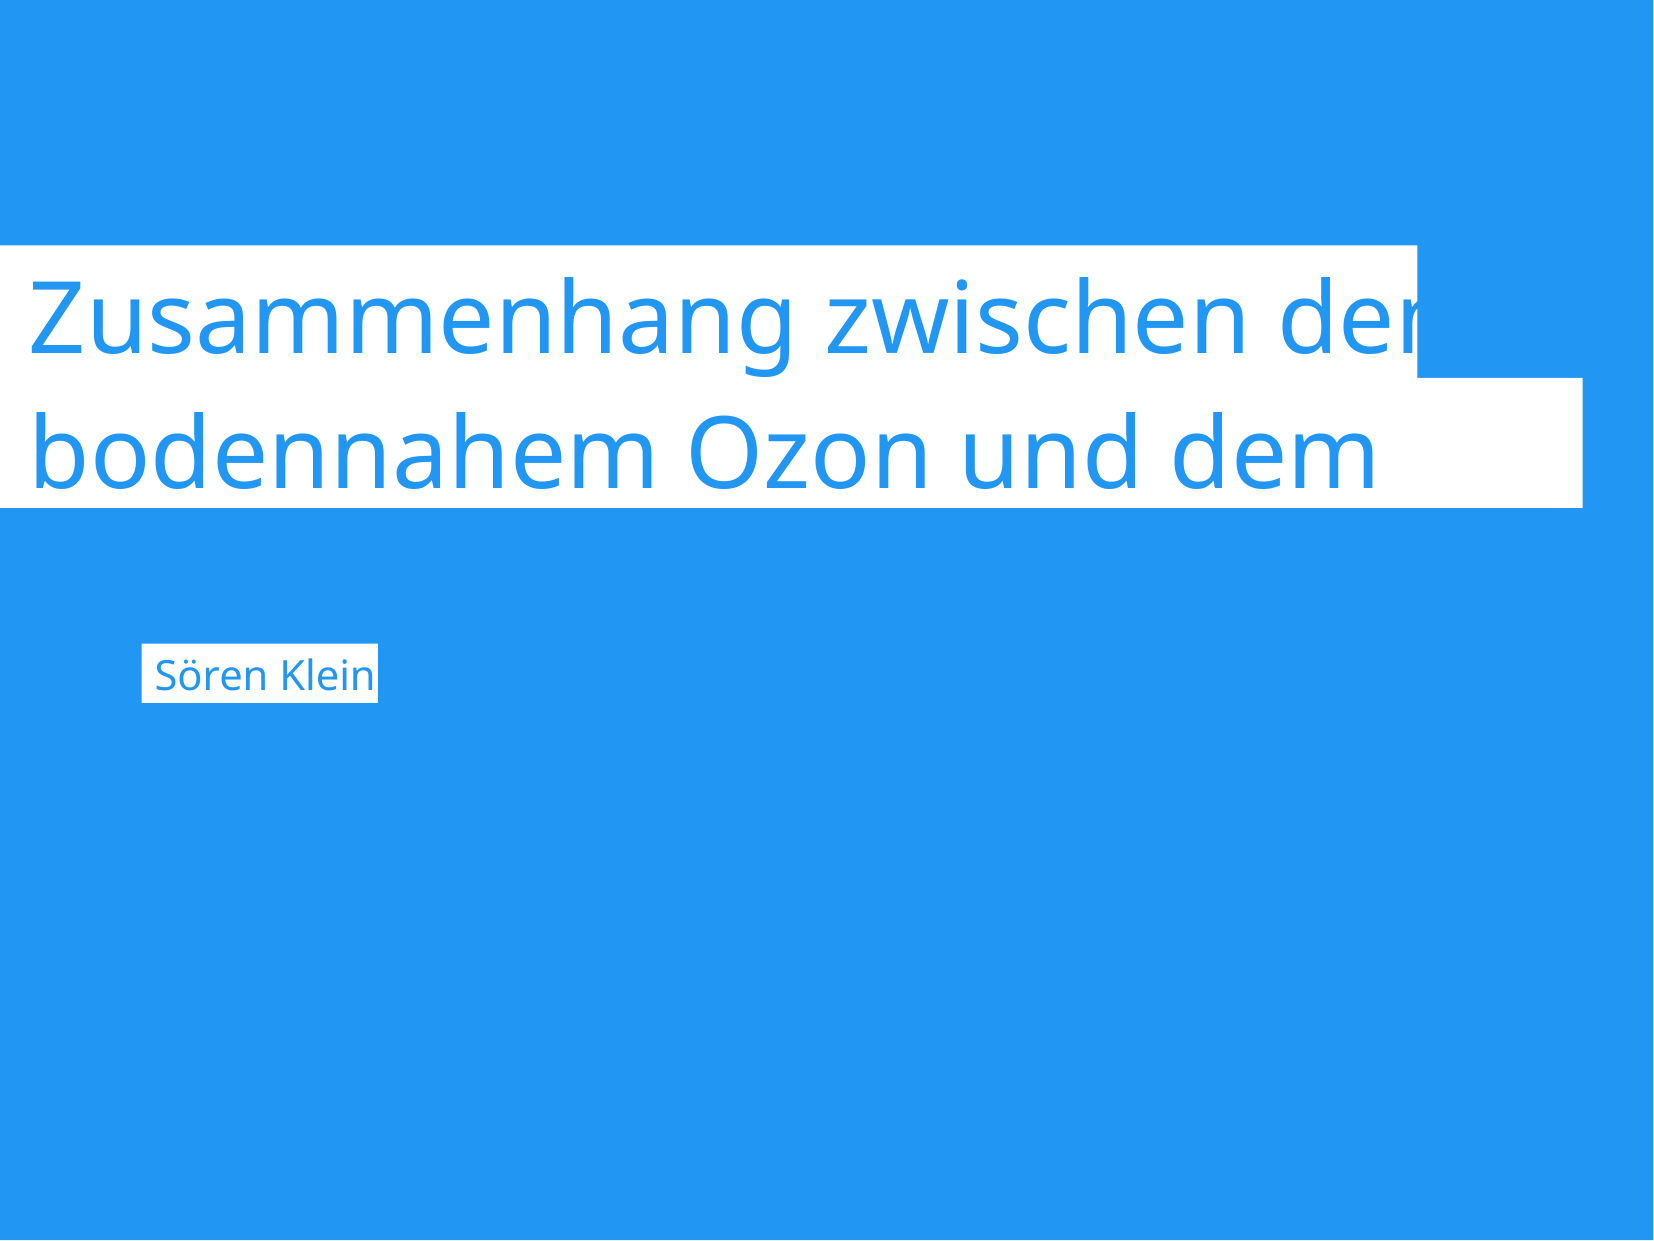

Zusammenhang zwischen dem
 bodennahem Ozon und dem Wetter
 Sören Klein